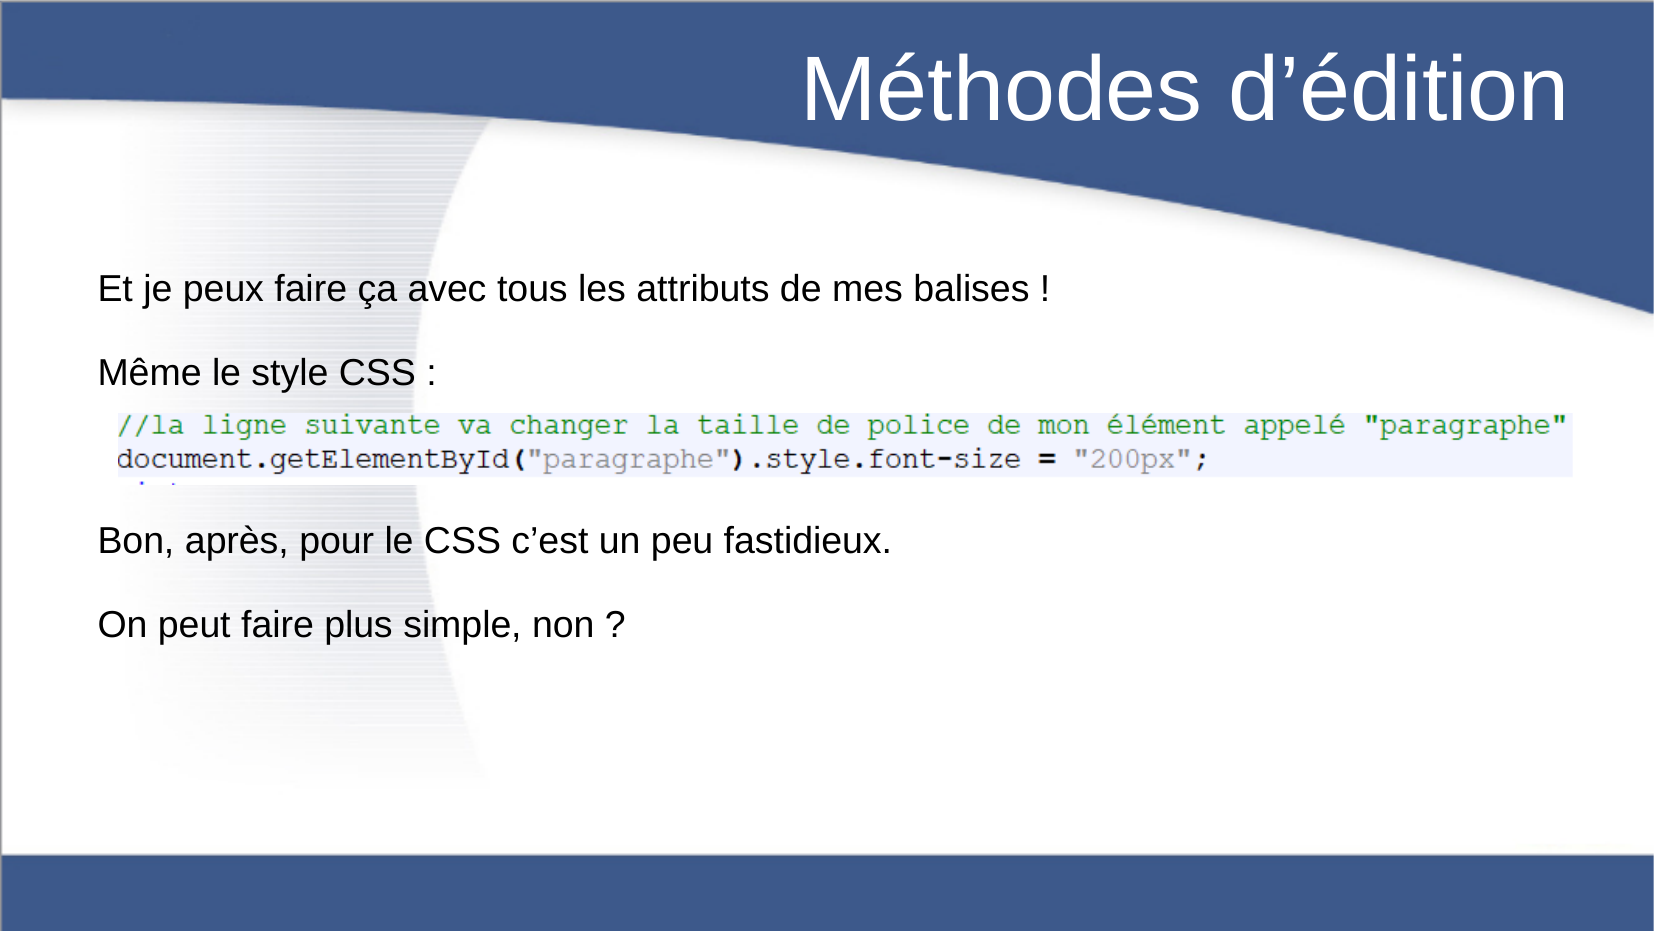

# Méthodes d’édition
Et je peux faire ça avec tous les attributs de mes balises !
Même le style CSS :
Bon, après, pour le CSS c’est un peu fastidieux.
On peut faire plus simple, non ?